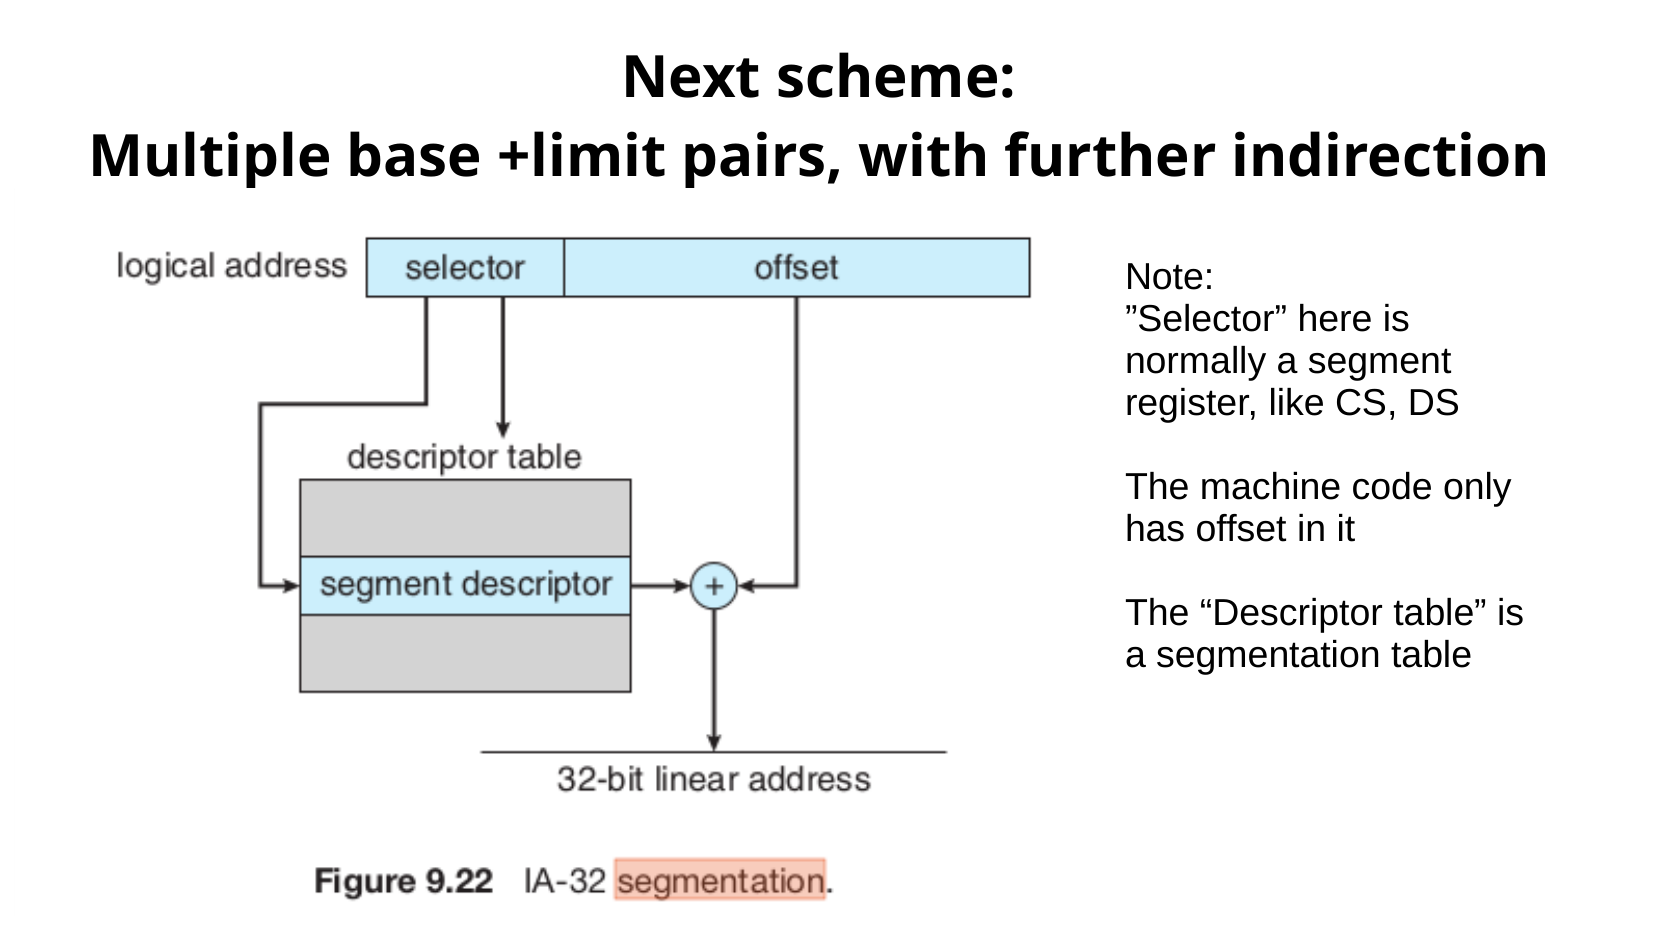

# Next scheme: Multiple base +limit pairs, with further indirection
Note:
”Selector” here is normally a segment register, like CS, DS
The machine code only has offset in it
The “Descriptor table” is a segmentation table